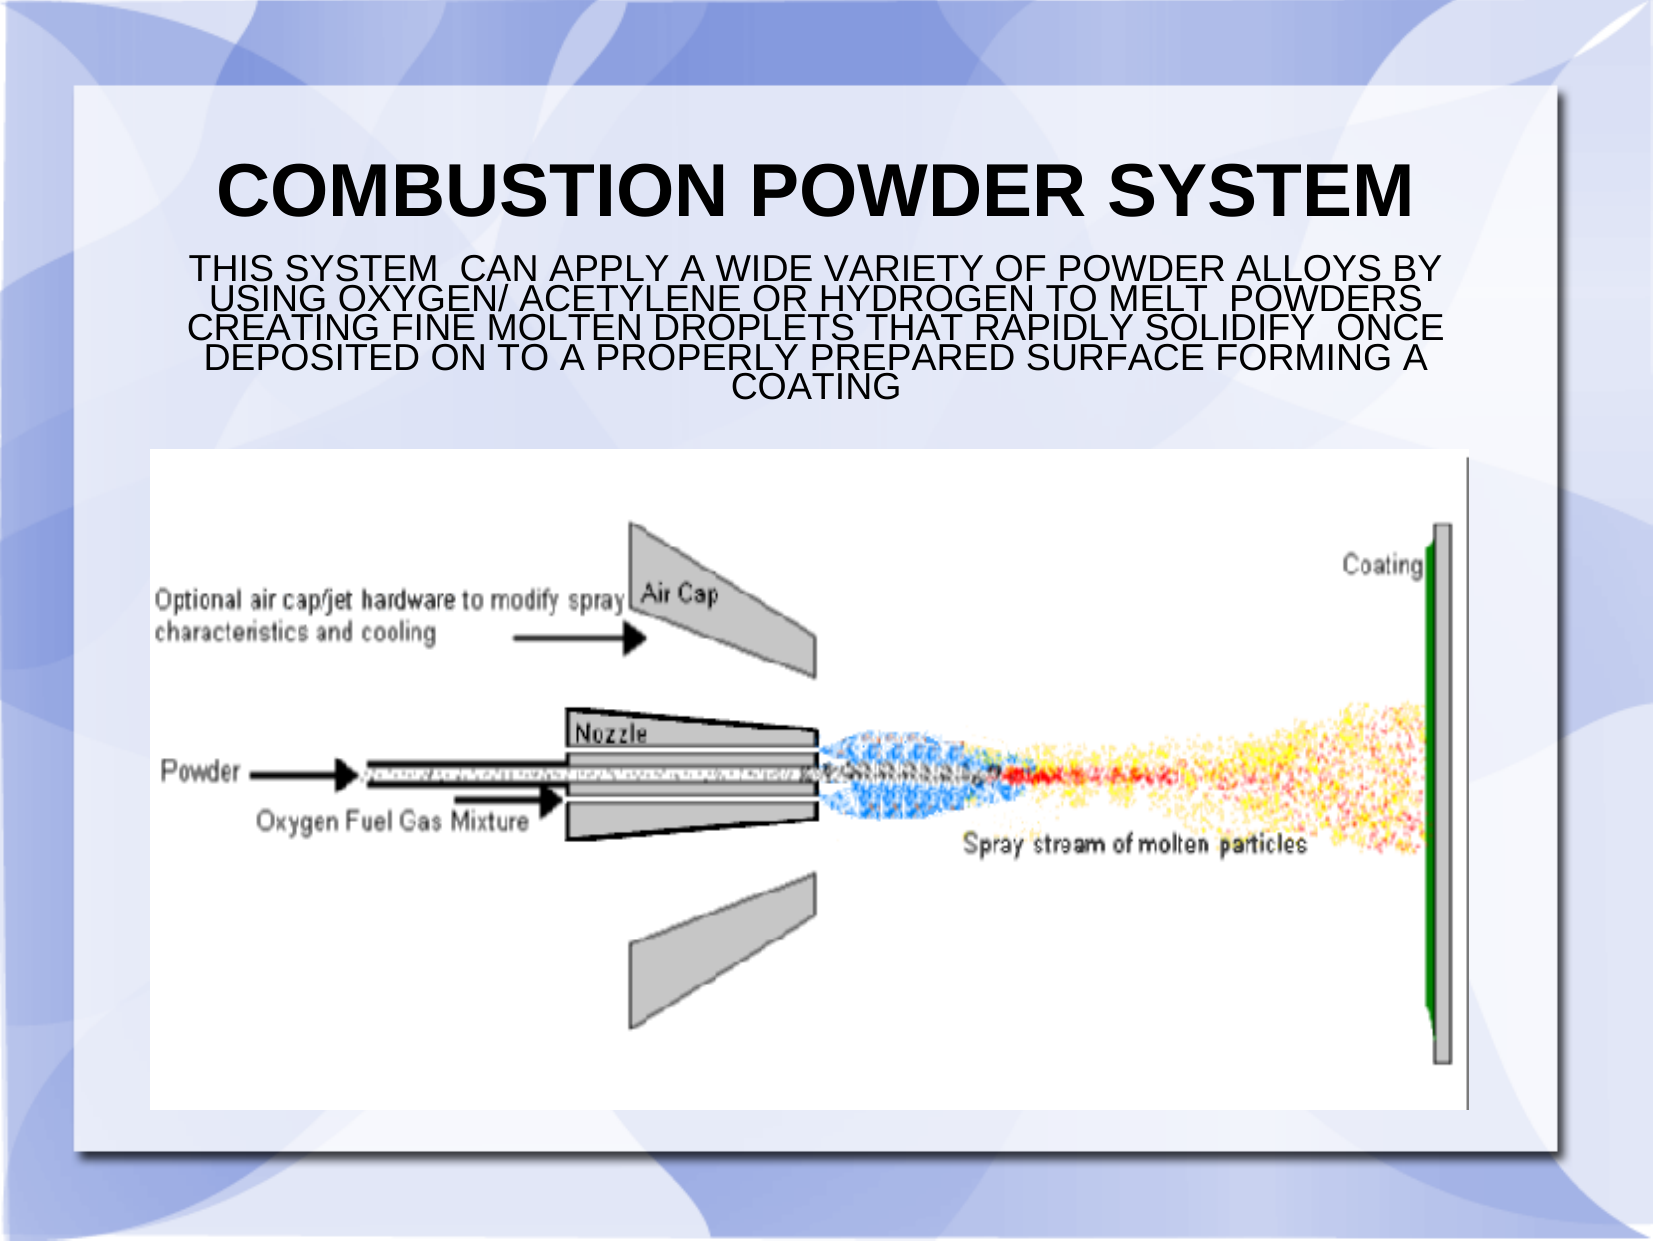

# COMBUSTION POWDER SYSTEM THIS SYSTEM CAN APPLY A WIDE VARIETY OF POWDER ALLOYS BY USING OXYGEN/ ACETYLENE OR HYDROGEN TO MELT POWDERS CREATING FINE MOLTEN DROPLETS THAT RAPIDLY SOLIDIFY ONCE DEPOSITED ON TO A PROPERLY PREPARED SURFACE FORMING A COATING